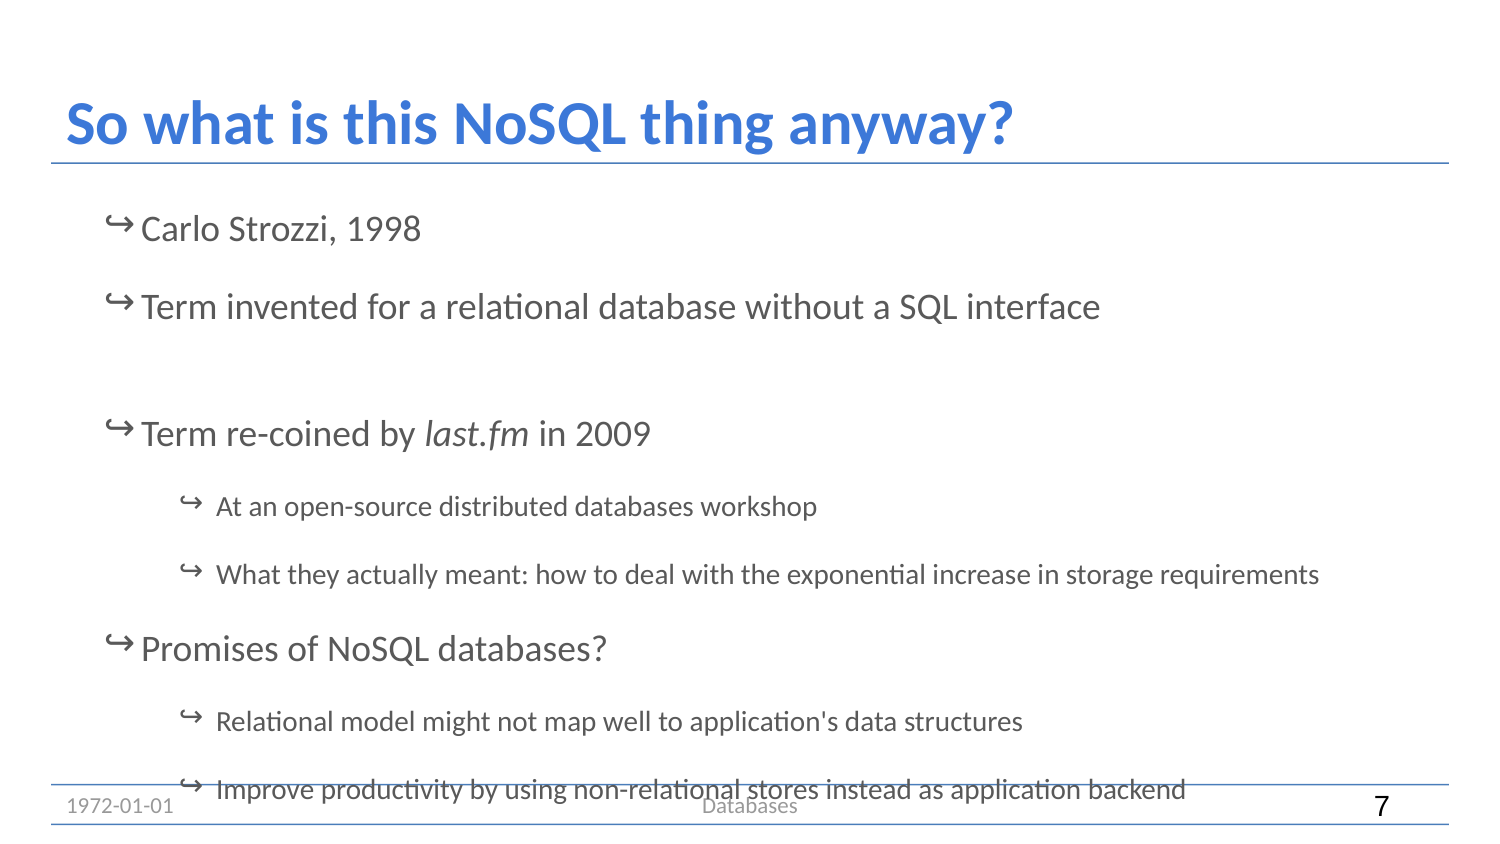

# So what is this NoSQL thing anyway?
Carlo Strozzi, 1998
Term invented for a relational database without a SQL interface
Term re-coined by last.fm in 2009
At an open-source distributed databases workshop
What they actually meant: how to deal with the exponential increase in storage requirements
Promises of NoSQL databases?
Relational model might not map well to application's data structures
Improve productivity by using non-relational stores instead as application backend
Improve performance for "web-scale" applications?
Remember the CAP theorem
There is no free lunch